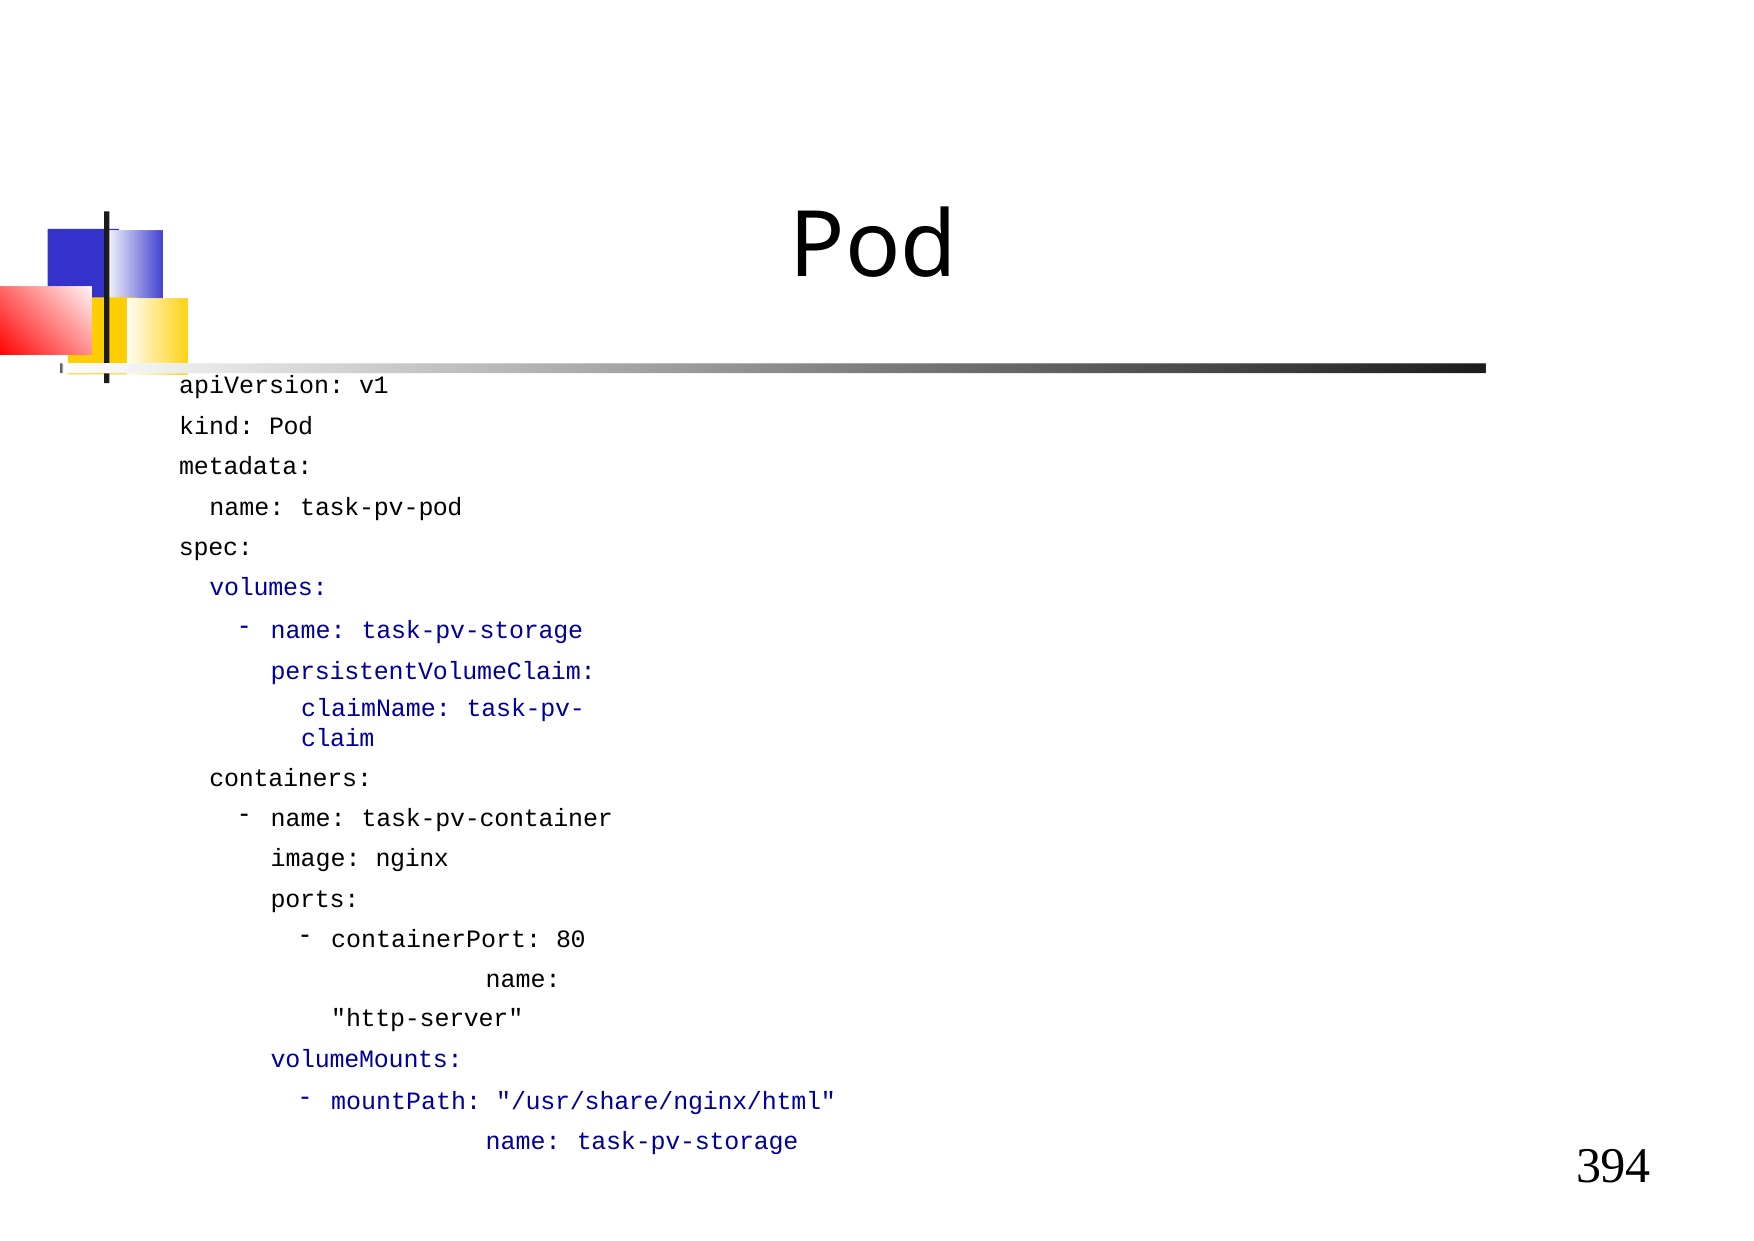

Pod
# apiVersion: v1 kind: Pod metadata:
name: task-pv-pod spec:
volumes:
name: task-pv-storage persistentVolumeClaim:
claimName: task-pv-claim
containers:
name: task-pv-container image: nginx
ports:
containerPort: 80 	name: "http-server"
volumeMounts:
mountPath: "/usr/share/nginx/html" 	name: task-pv-storage
394